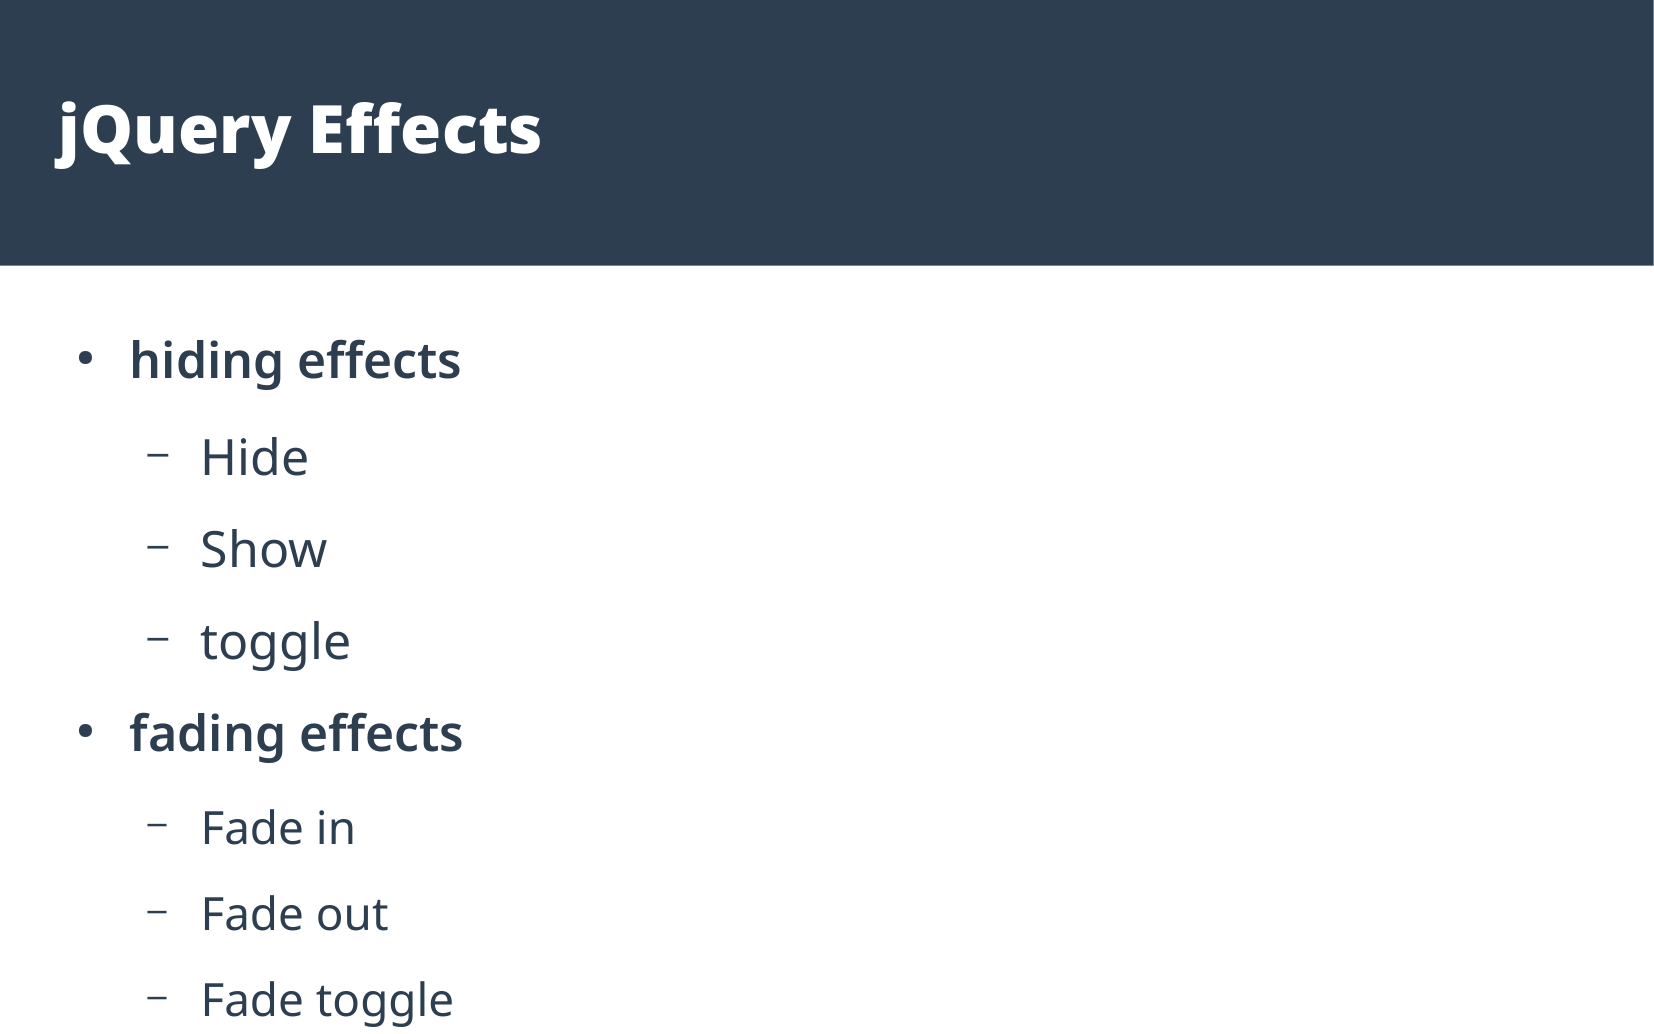

# jQuery Effects
hiding effects
Hide
Show
toggle
fading effects
Fade in
Fade out
Fade toggle